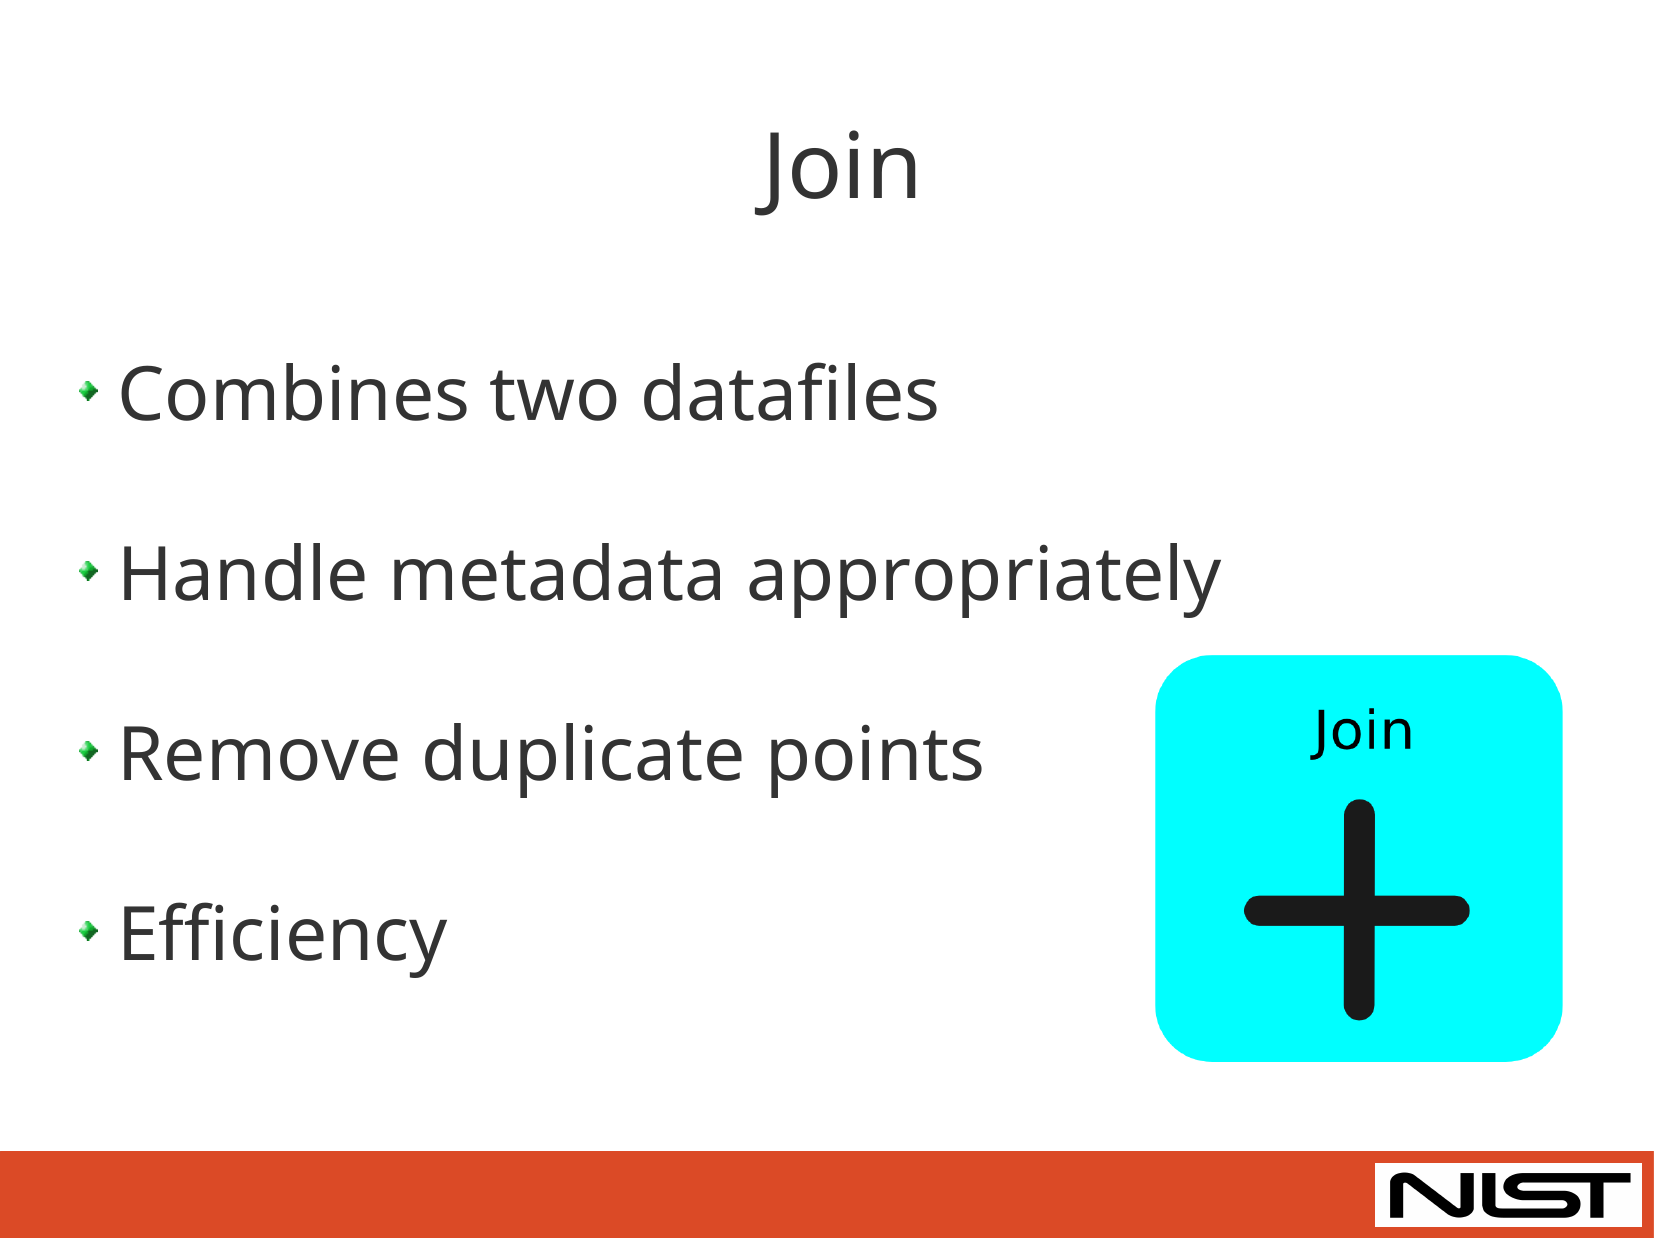

# Join
 Combines two datafiles
 Handle metadata appropriately
 Remove duplicate points
 Efficiency